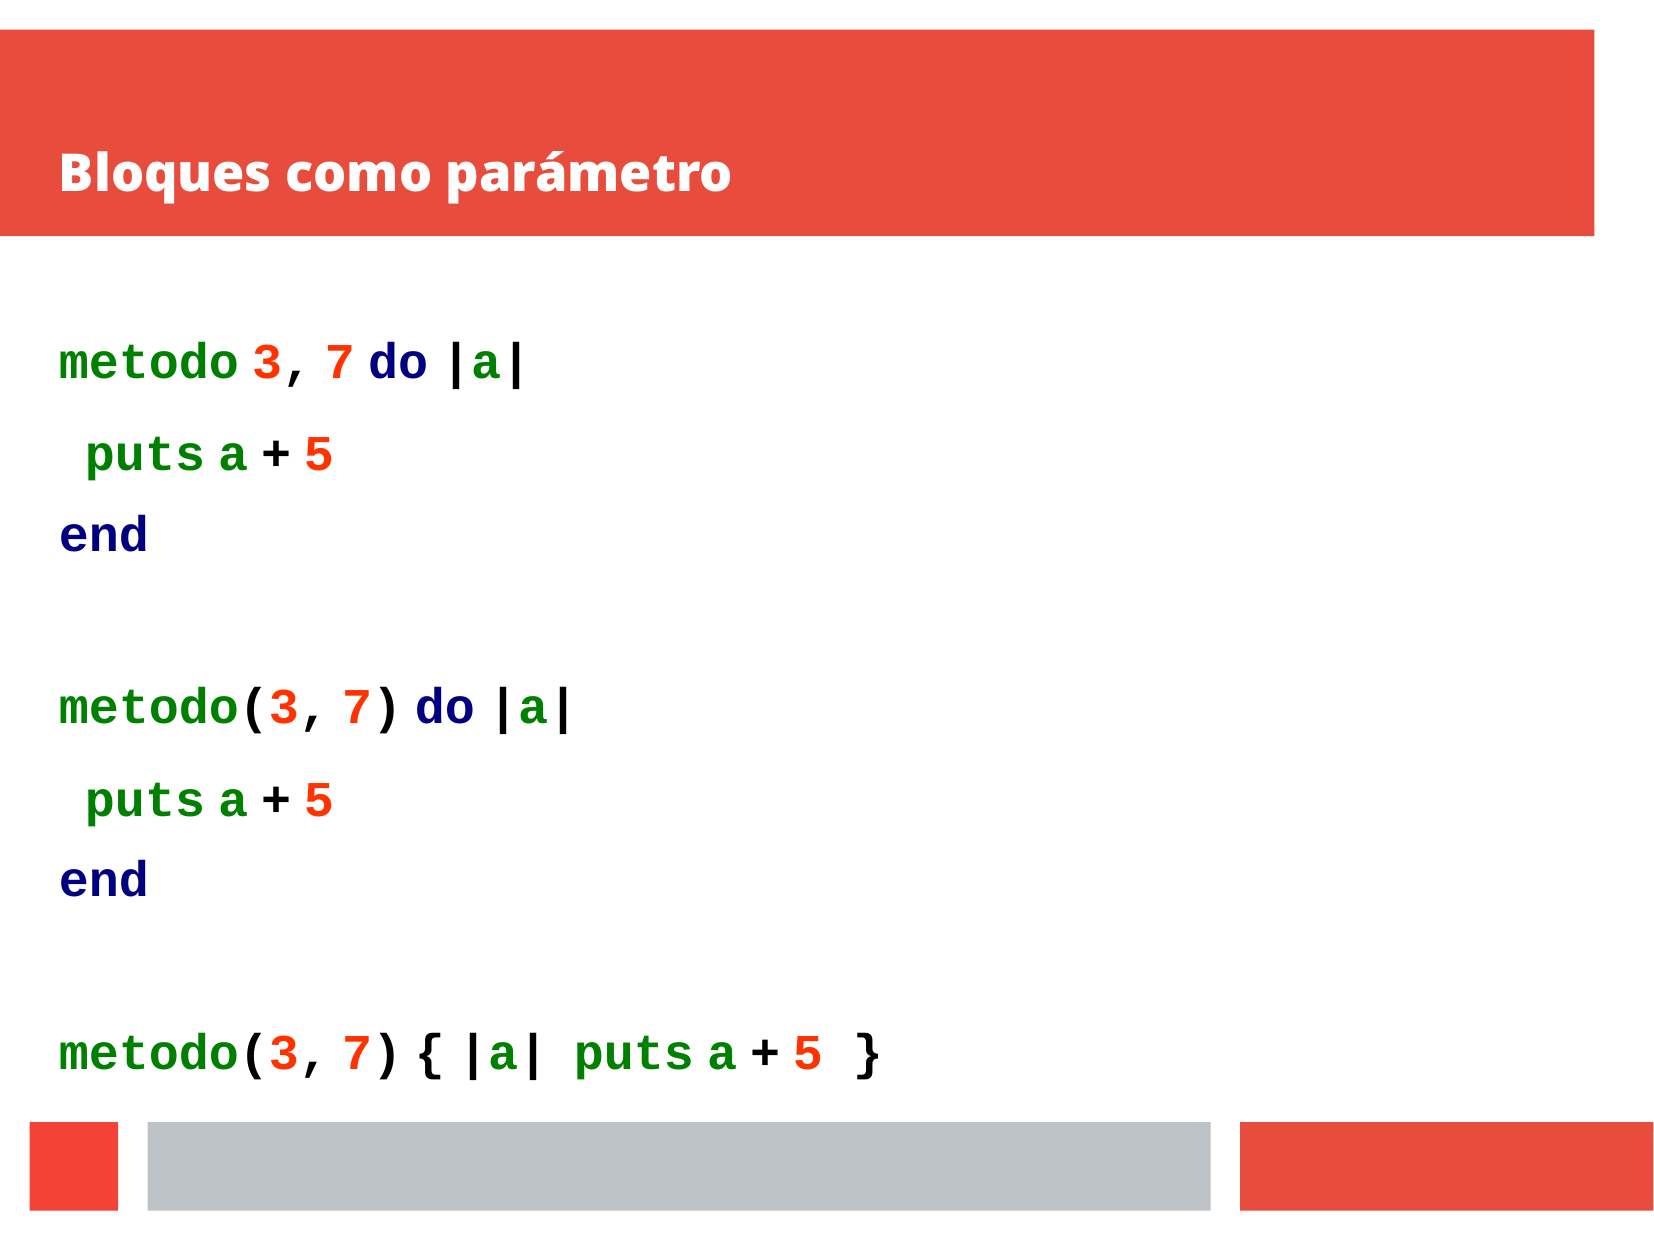

# Bloques como parámetro
metodo 3, 7 do |a|
 puts a + 5
end
metodo(3, 7) do |a|
 puts a + 5
end
metodo(3, 7) { |a| puts a + 5 }